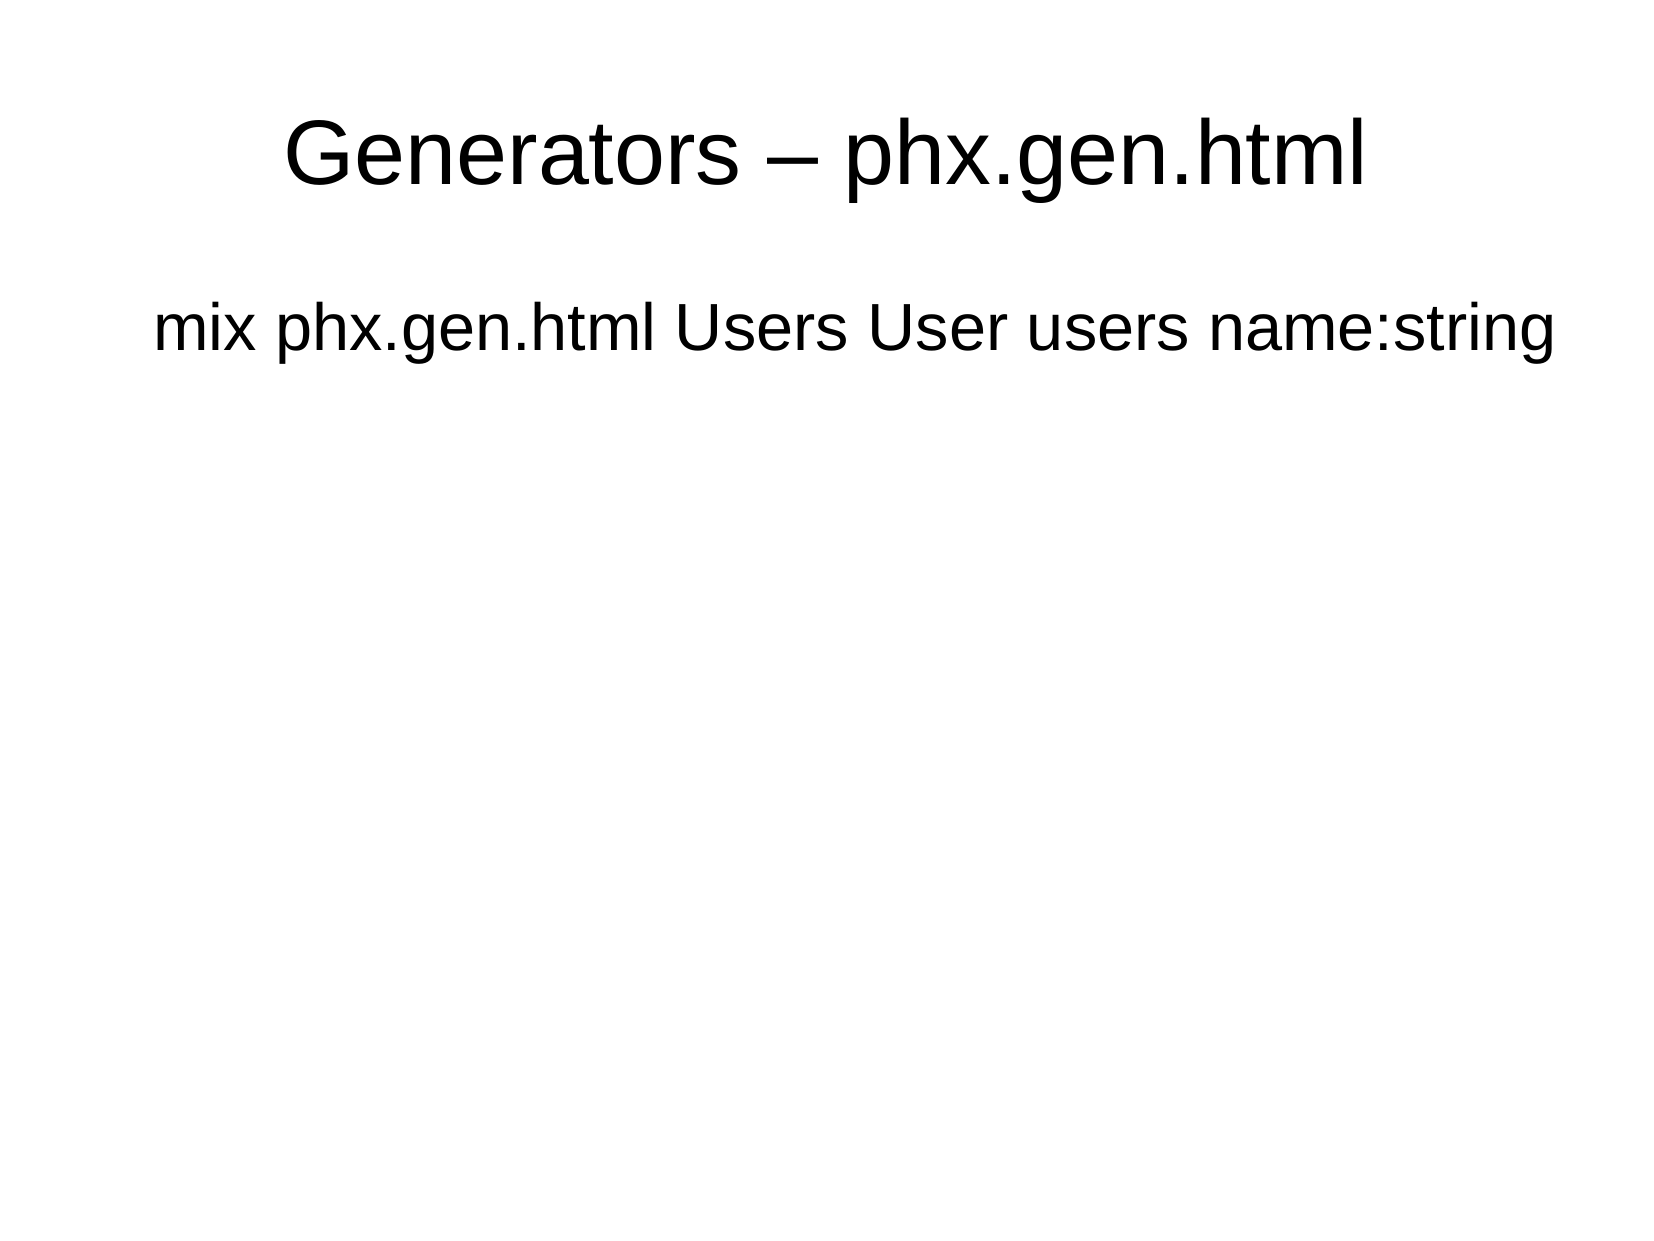

# Generators – phx.gen.html
mix phx.gen.html Users User users name:string